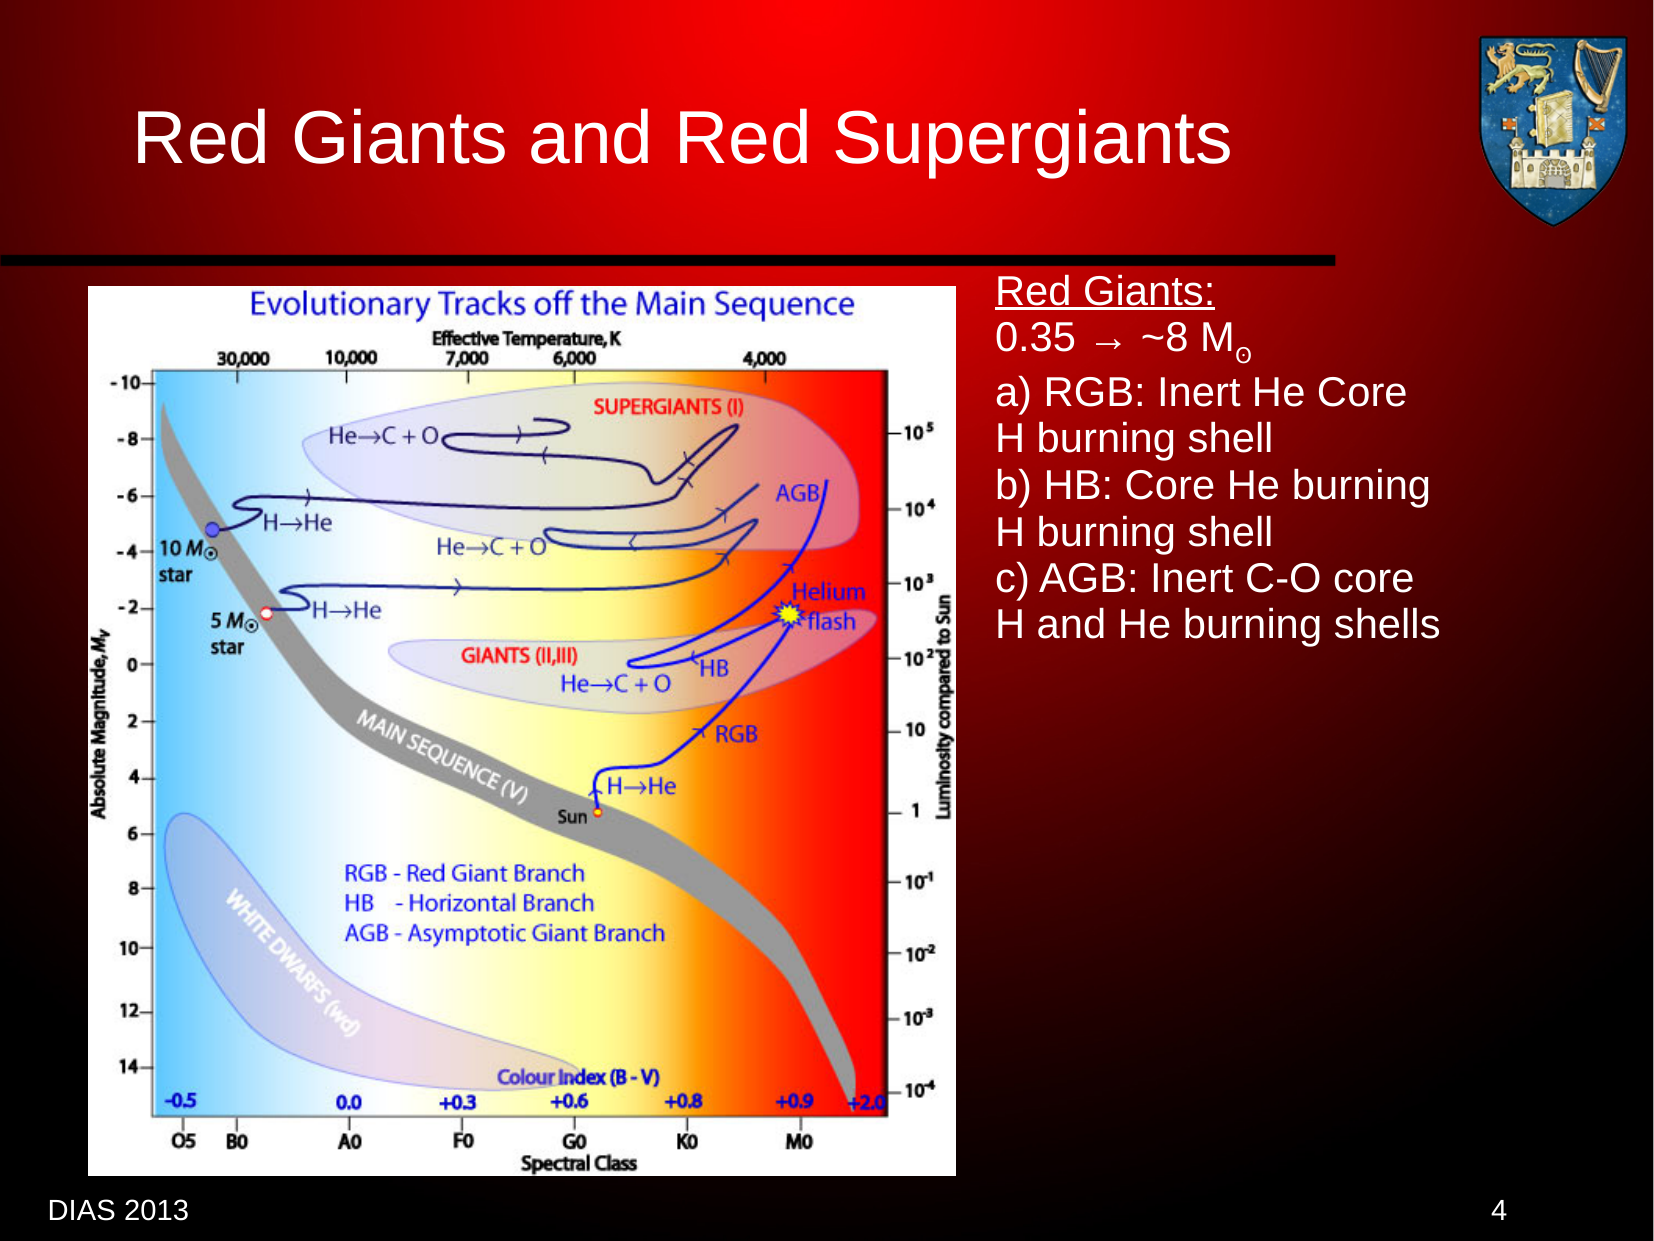

Red Giants and Red Supergiants
Red Giants:
0.35 → ~8 Mʘ
a) RGB: Inert He Core
H burning shell
b) HB: Core He burning
H burning shell
c) AGB: Inert C-O core
H and He burning shells
October 3-5 2012
Radio
 DIAS 2013	 					 		 										4